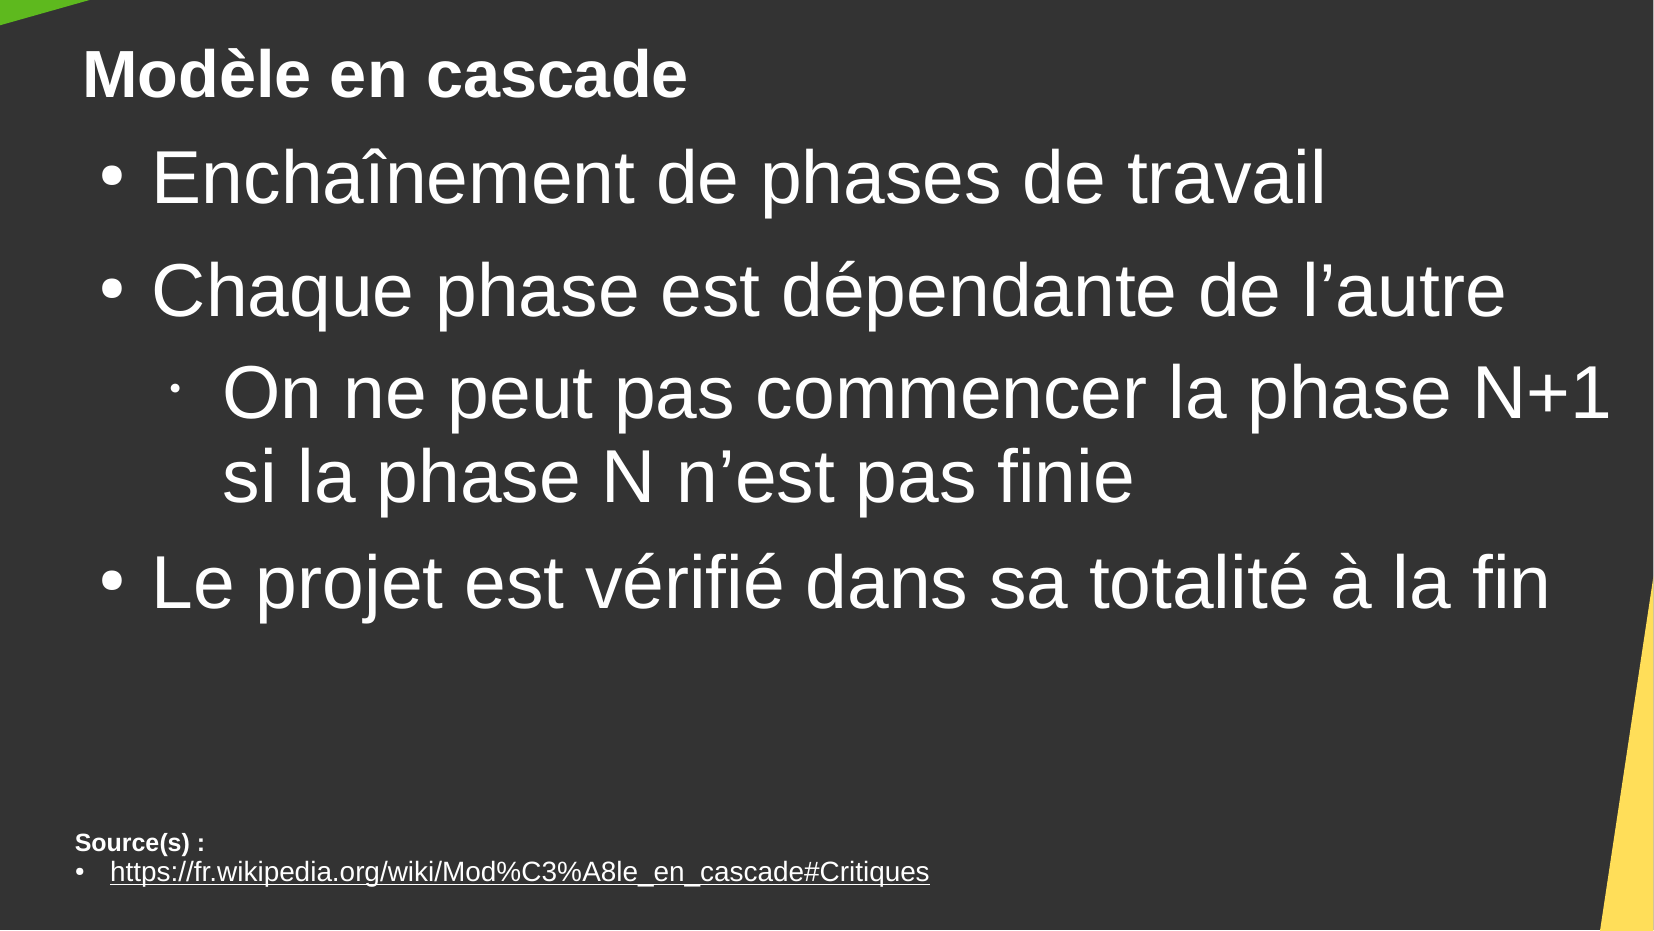

# Modèle en cascade
Enchaînement de phases de travail
Chaque phase est dépendante de l’autre
On ne peut pas commencer la phase N+1 si la phase N n’est pas finie
Le projet est vérifié dans sa totalité à la fin
Source(s) :
https://fr.wikipedia.org/wiki/Mod%C3%A8le_en_cascade#Critiques